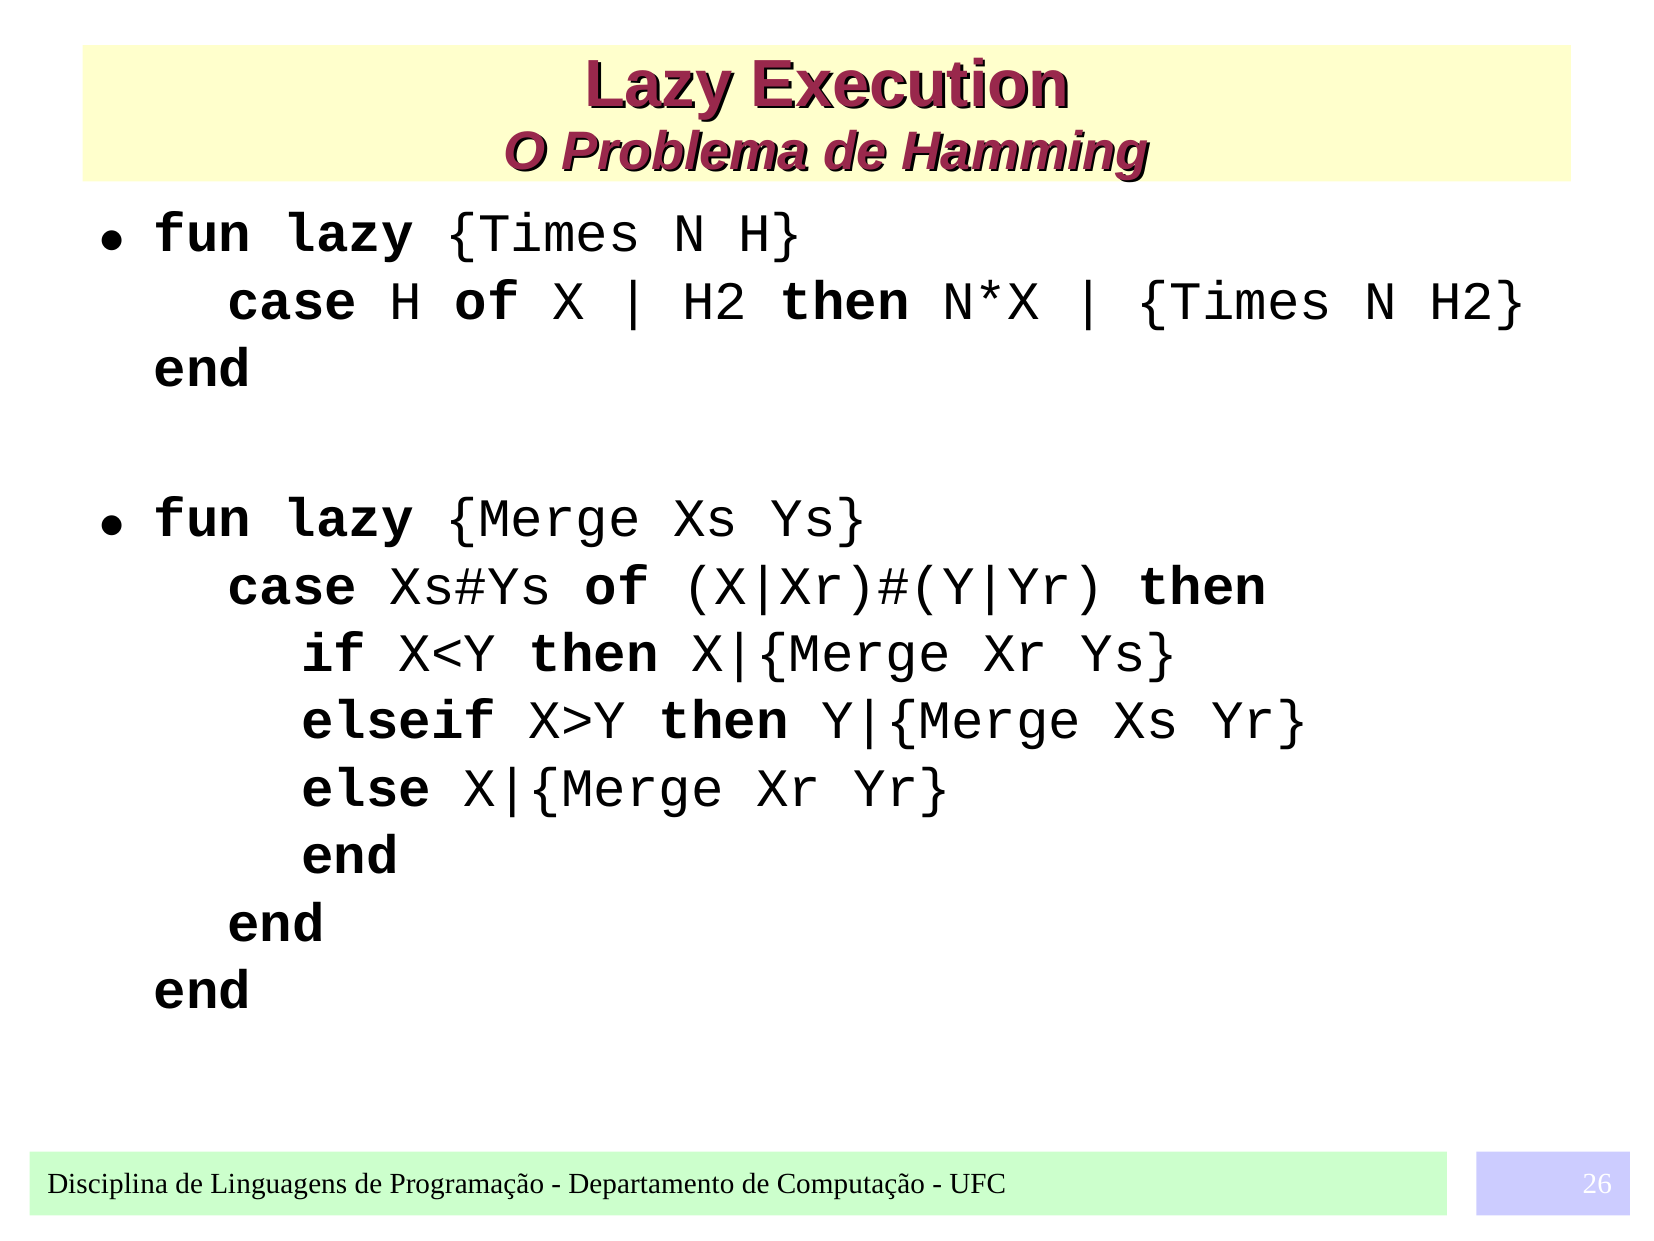

# Lazy Execution O Problema de Hamming
fun lazy {Times N H}
	case H of X | H2 then N*X | {Times N H2} end
fun lazy {Merge Xs Ys}
	case Xs#Ys of (X|Xr)#(Y|Yr) then
		if X<Y then X|{Merge Xr Ys}
		elseif X>Y then Y|{Merge Xs Yr}
		else X|{Merge Xr Yr}
		end
	end
end
Disciplina de Linguagens de Programação - Departamento de Computação - UFC
26